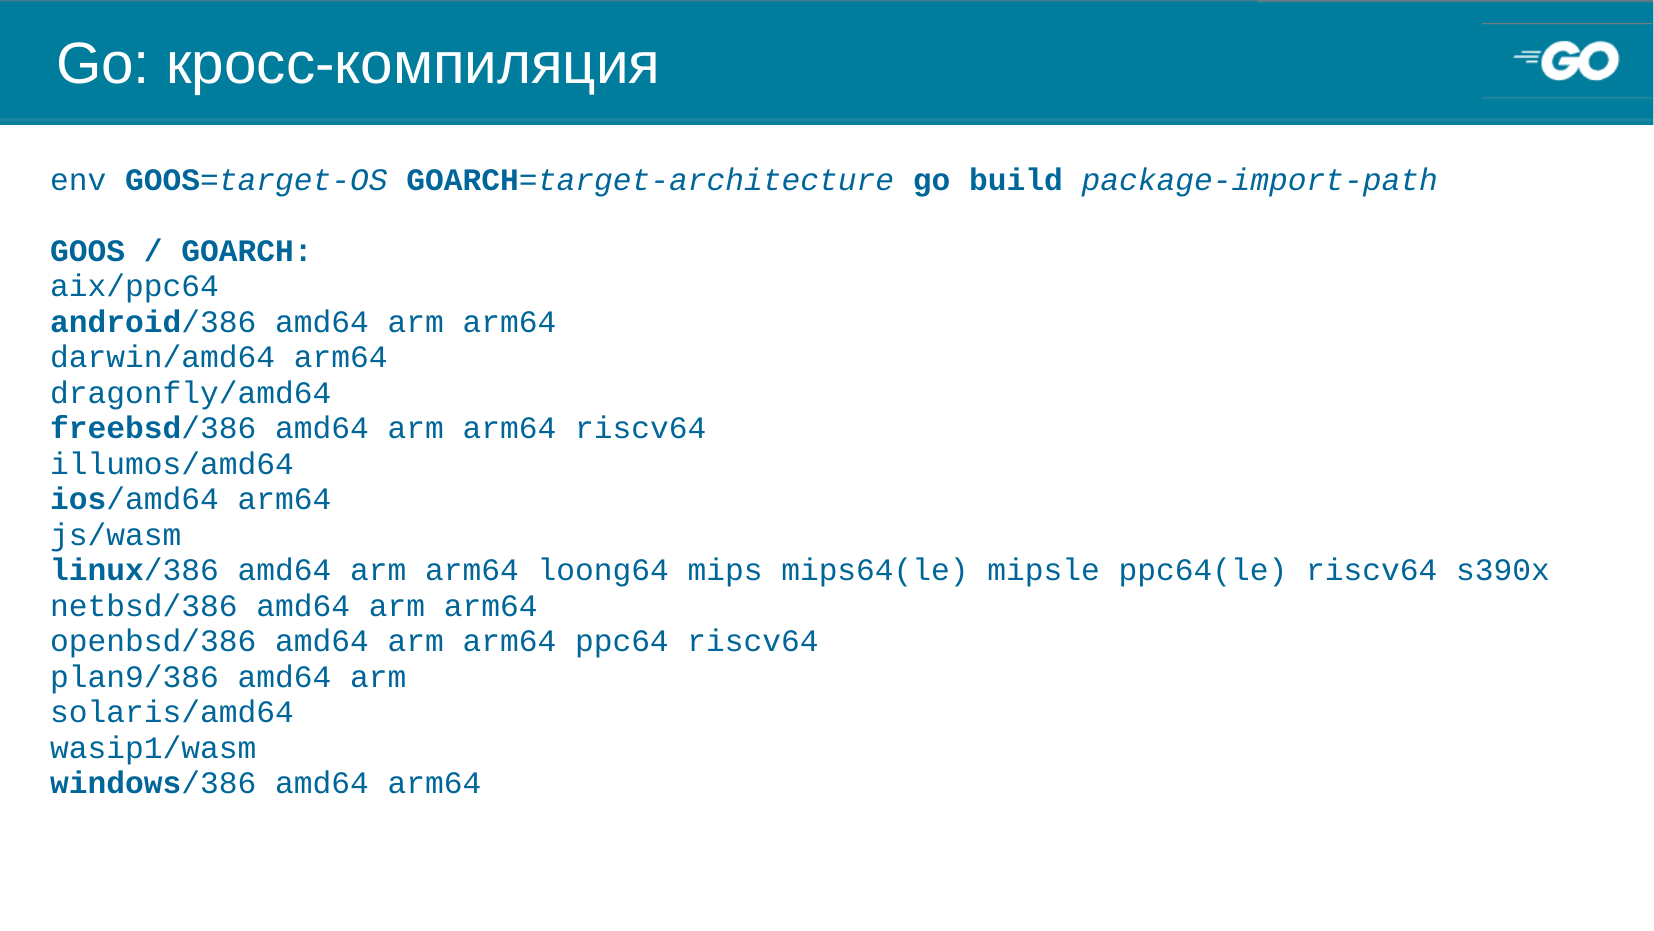

Go: кросс-компиляция
env GOOS=target-OS GOARCH=target-architecture go build package-import-path
GOOS / GOARCH:
aix/ppc64
android/386 amd64 arm arm64
darwin/amd64 arm64
dragonfly/amd64
freebsd/386 amd64 arm arm64 riscv64
illumos/amd64
ios/amd64 arm64
js/wasm
linux/386 amd64 arm arm64 loong64 mips mips64(le) mipsle ppc64(le) riscv64 s390x
netbsd/386 amd64 arm arm64
openbsd/386 amd64 arm arm64 ppc64 riscv64
plan9/386 amd64 arm
solaris/amd64
wasip1/wasm
windows/386 amd64 arm64